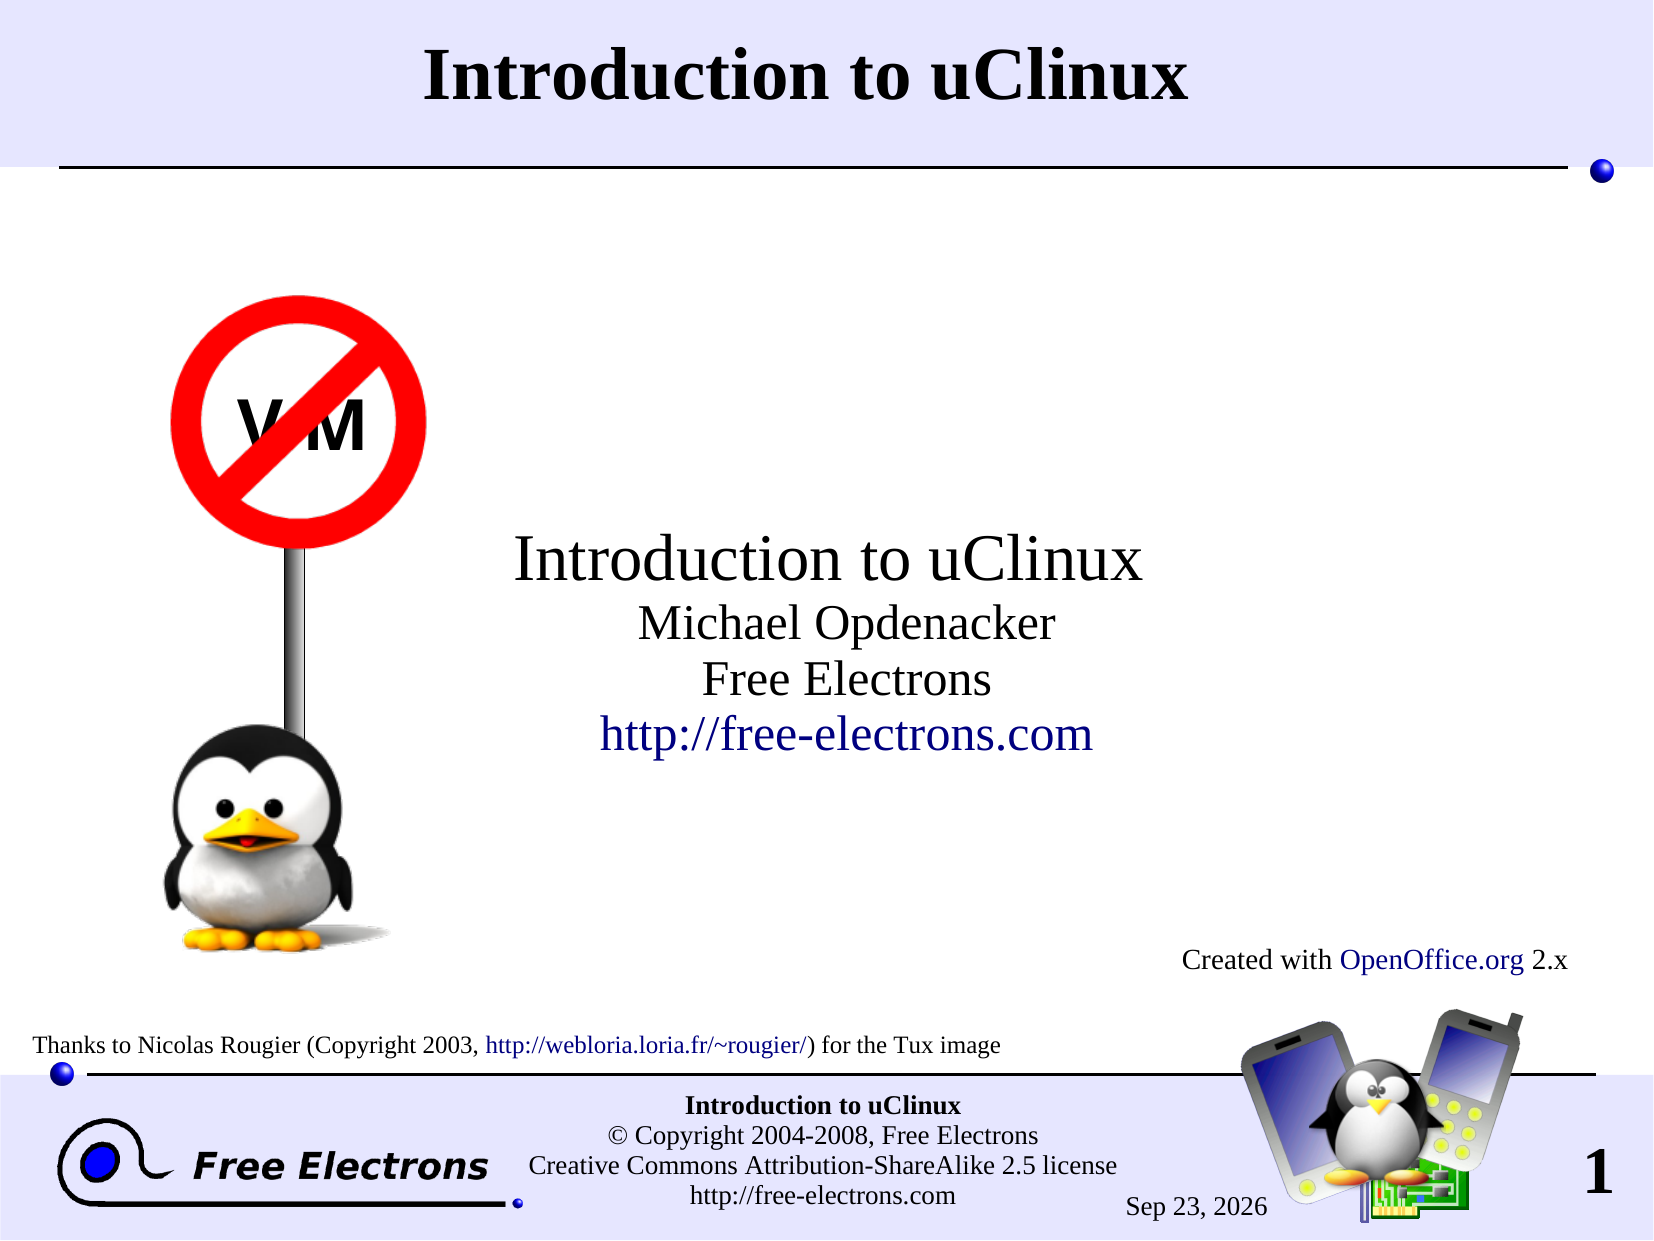

# Introduction to uClinux
Introduction to uClinux
Michael Opdenacker
Free Electrons
http://free-electrons.com
V M
Created with OpenOffice.org 2.x
Thanks to Nicolas Rougier (Copyright 2003, http://webloria.loria.fr/~rougier/) for the Tux image